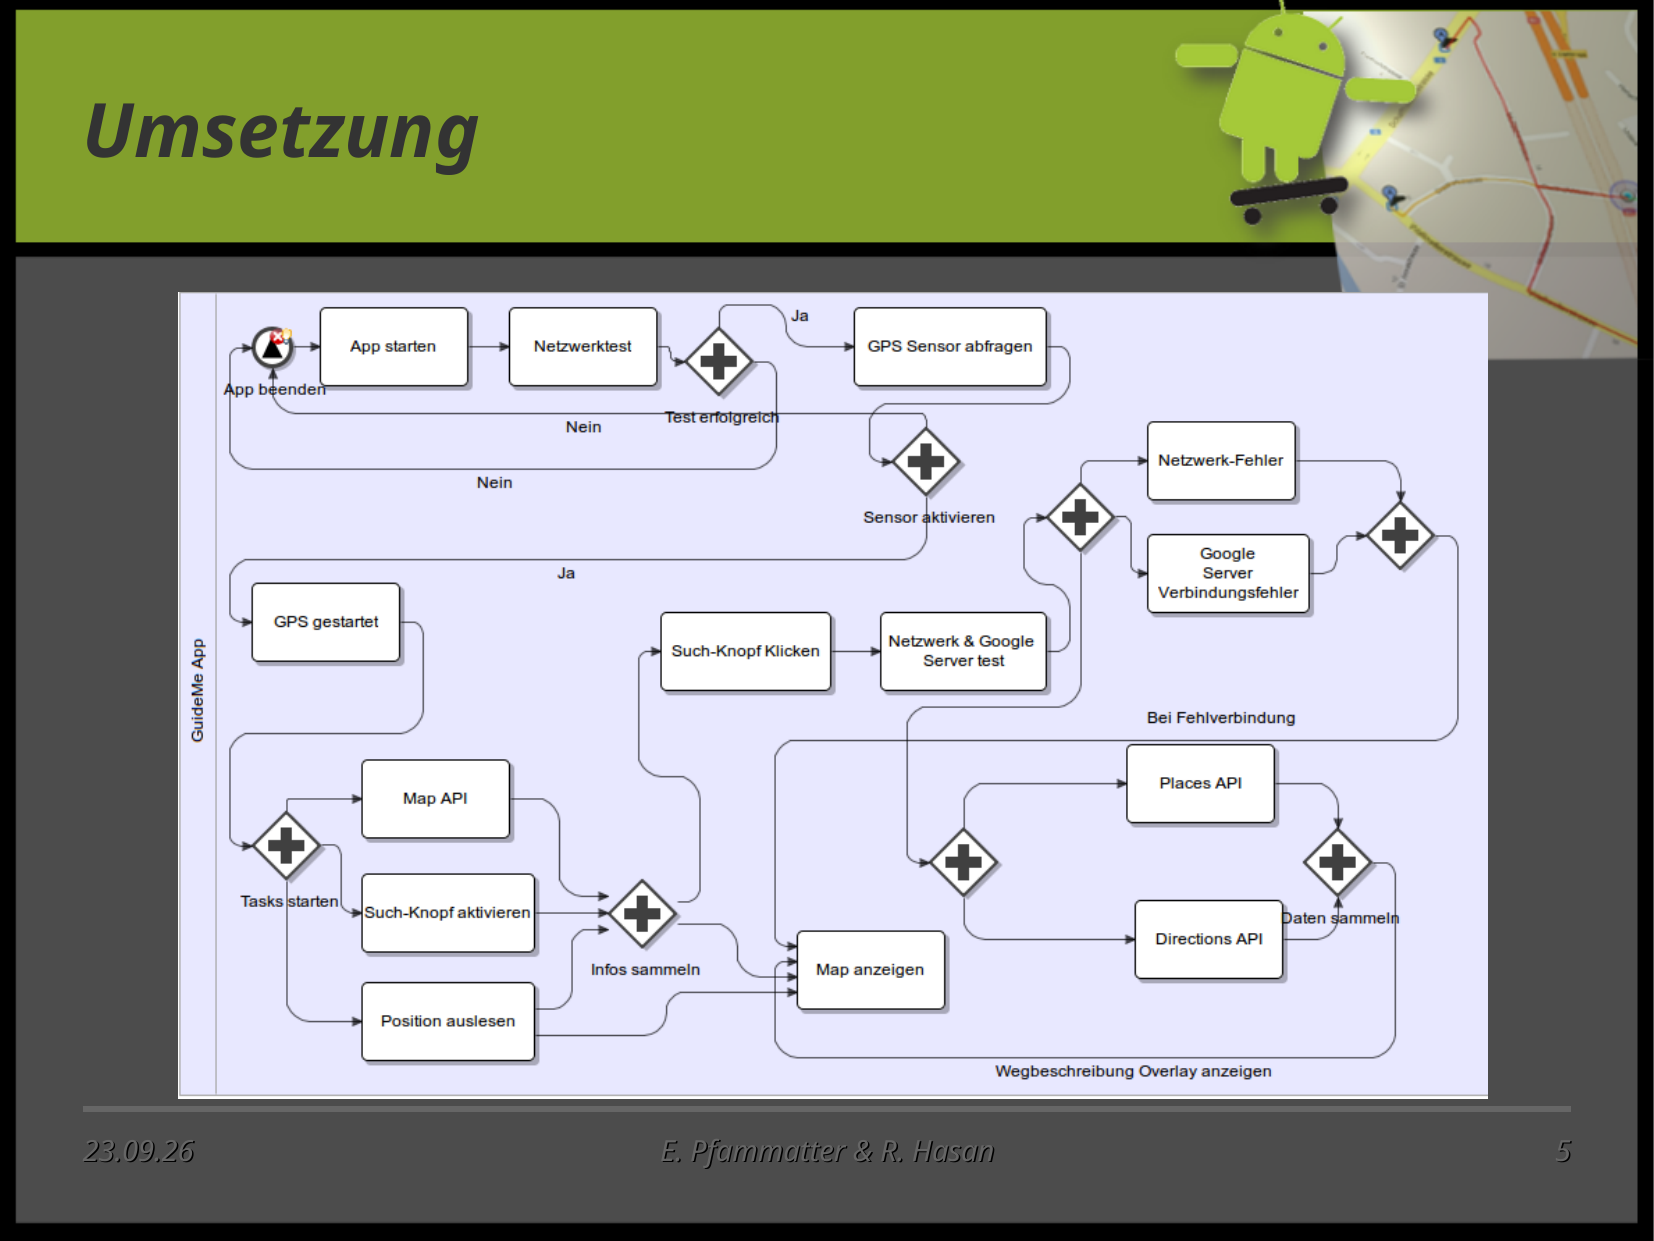

# Umsetzung
E. Pfammatter & R. Hasan
5